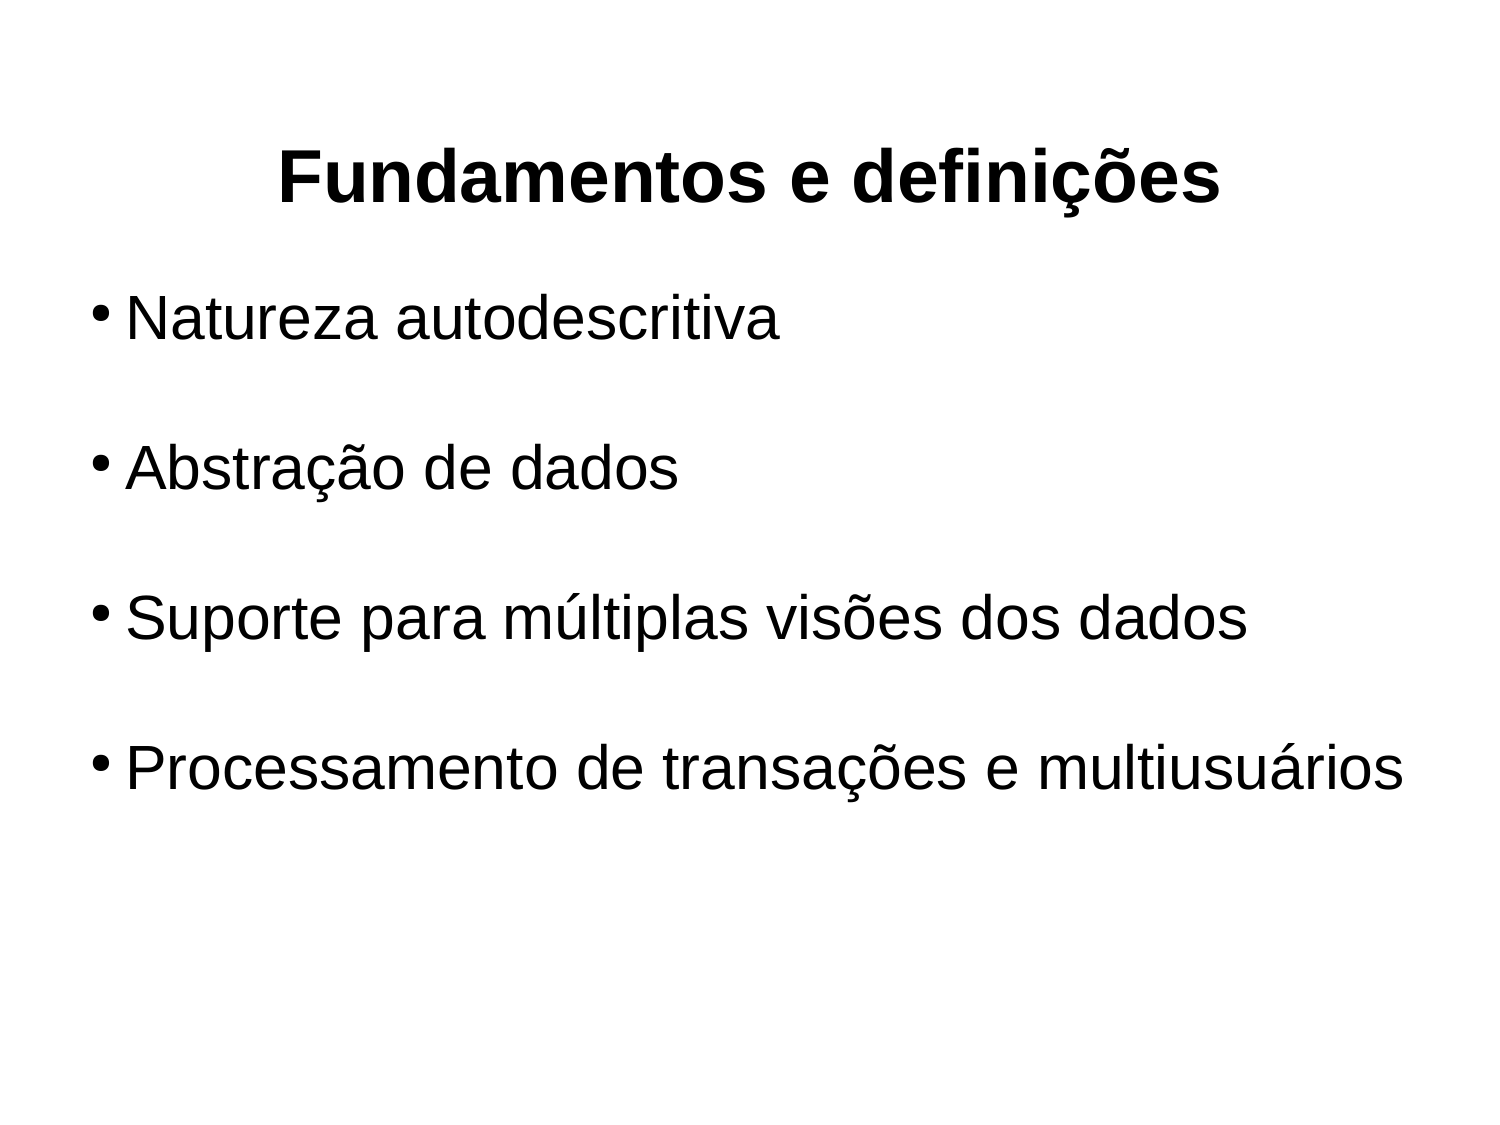

Fundamentos e definições
Natureza autodescritiva
Abstração de dados
Suporte para múltiplas visões dos dados
Processamento de transações e multiusuários